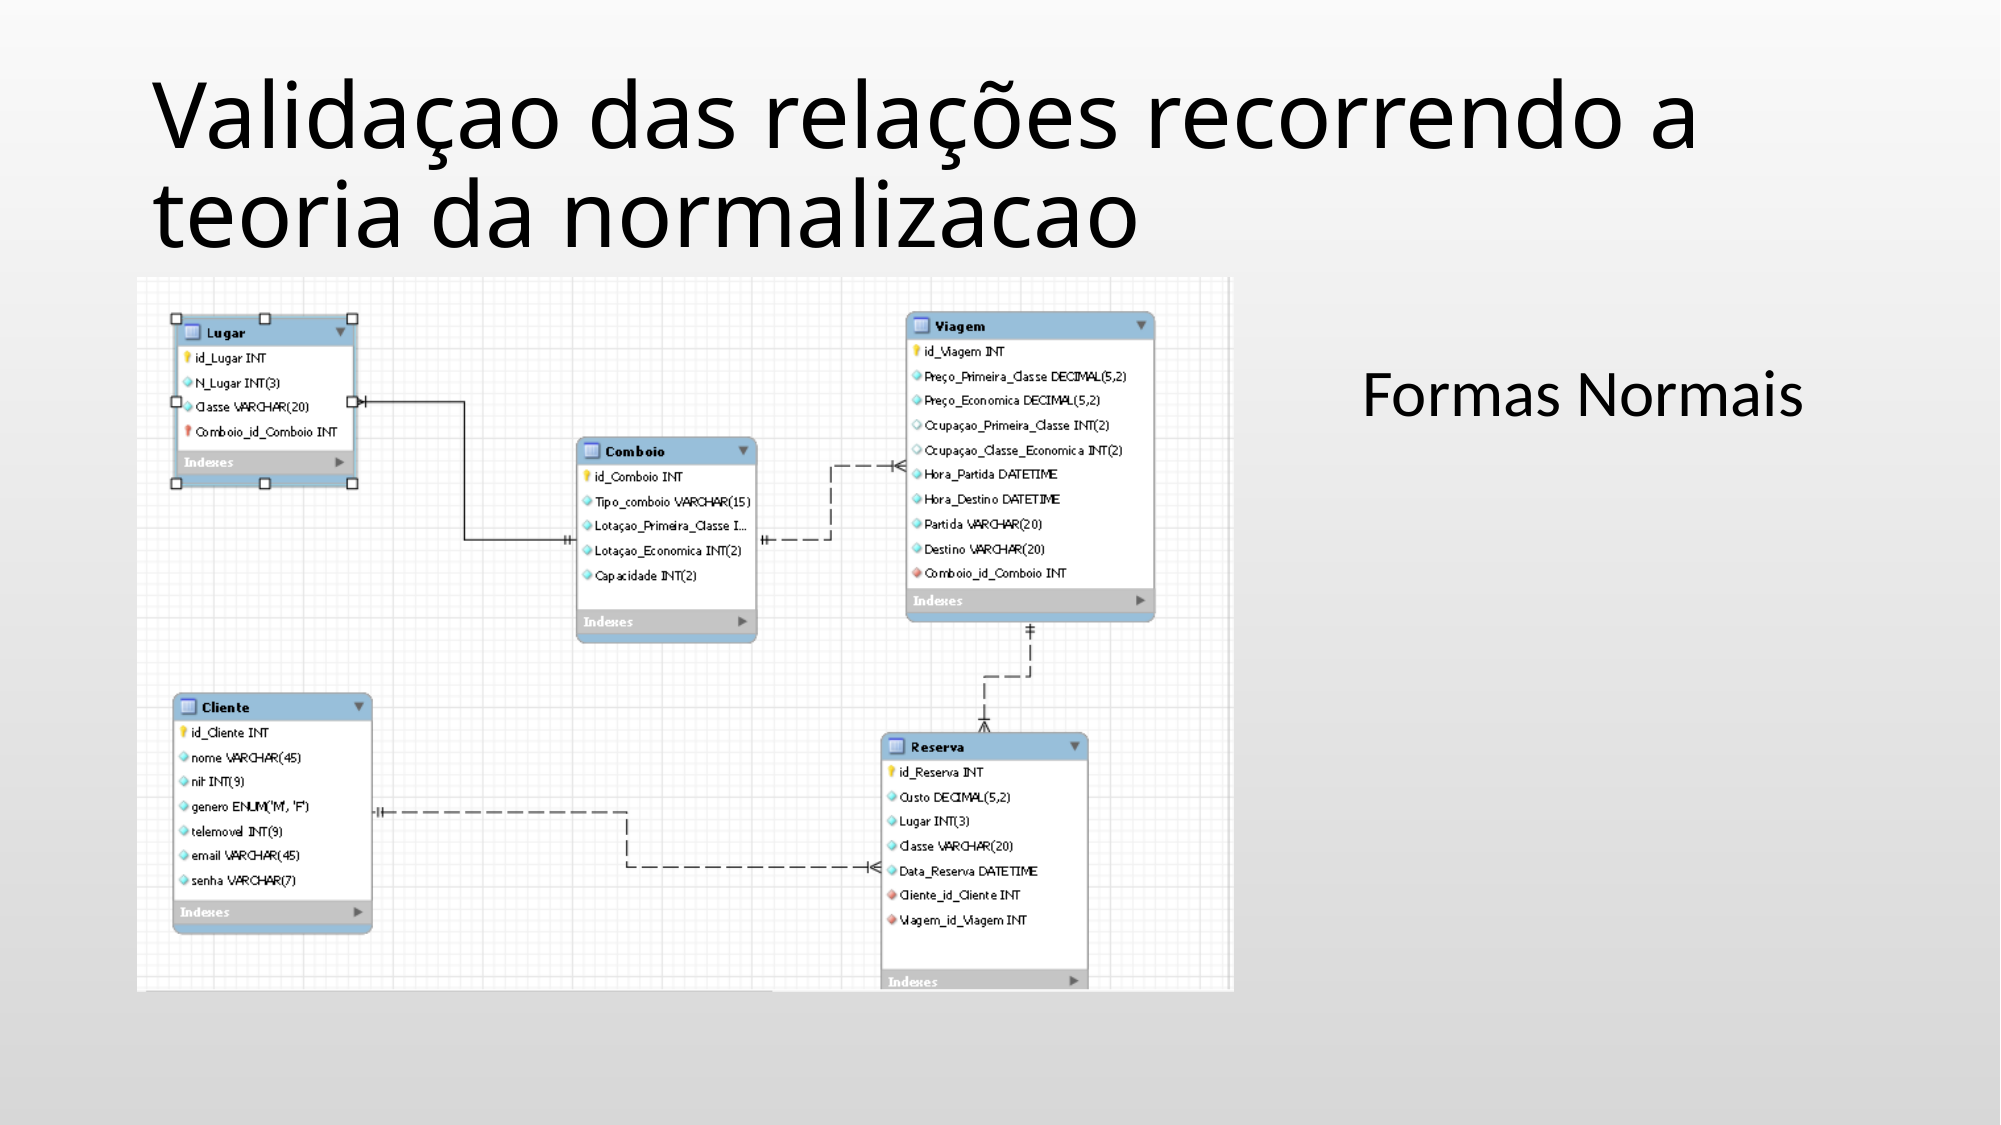

# Validaçao das relações recorrendo a teoria da normalizacao
Formas Normais